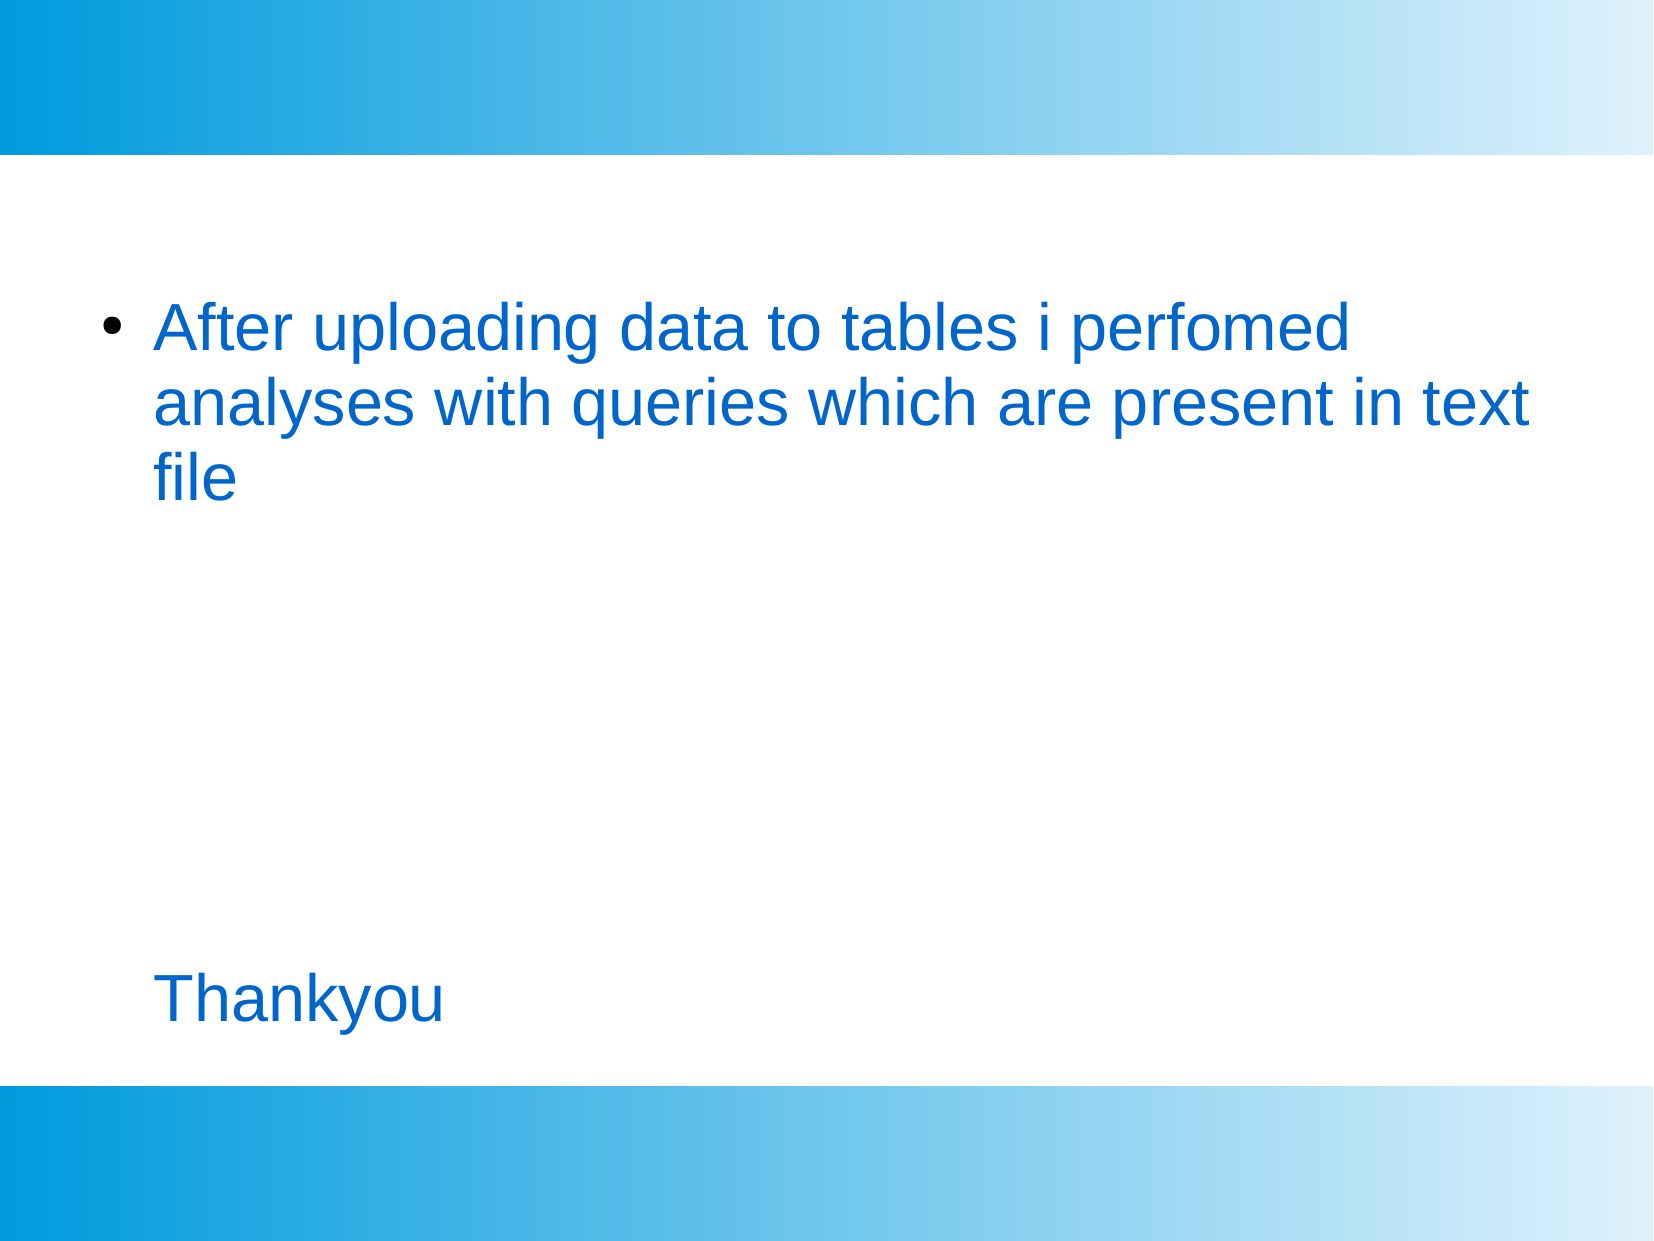

#
After uploading data to tables i perfomed analyses with queries which are present in text file
Thankyou